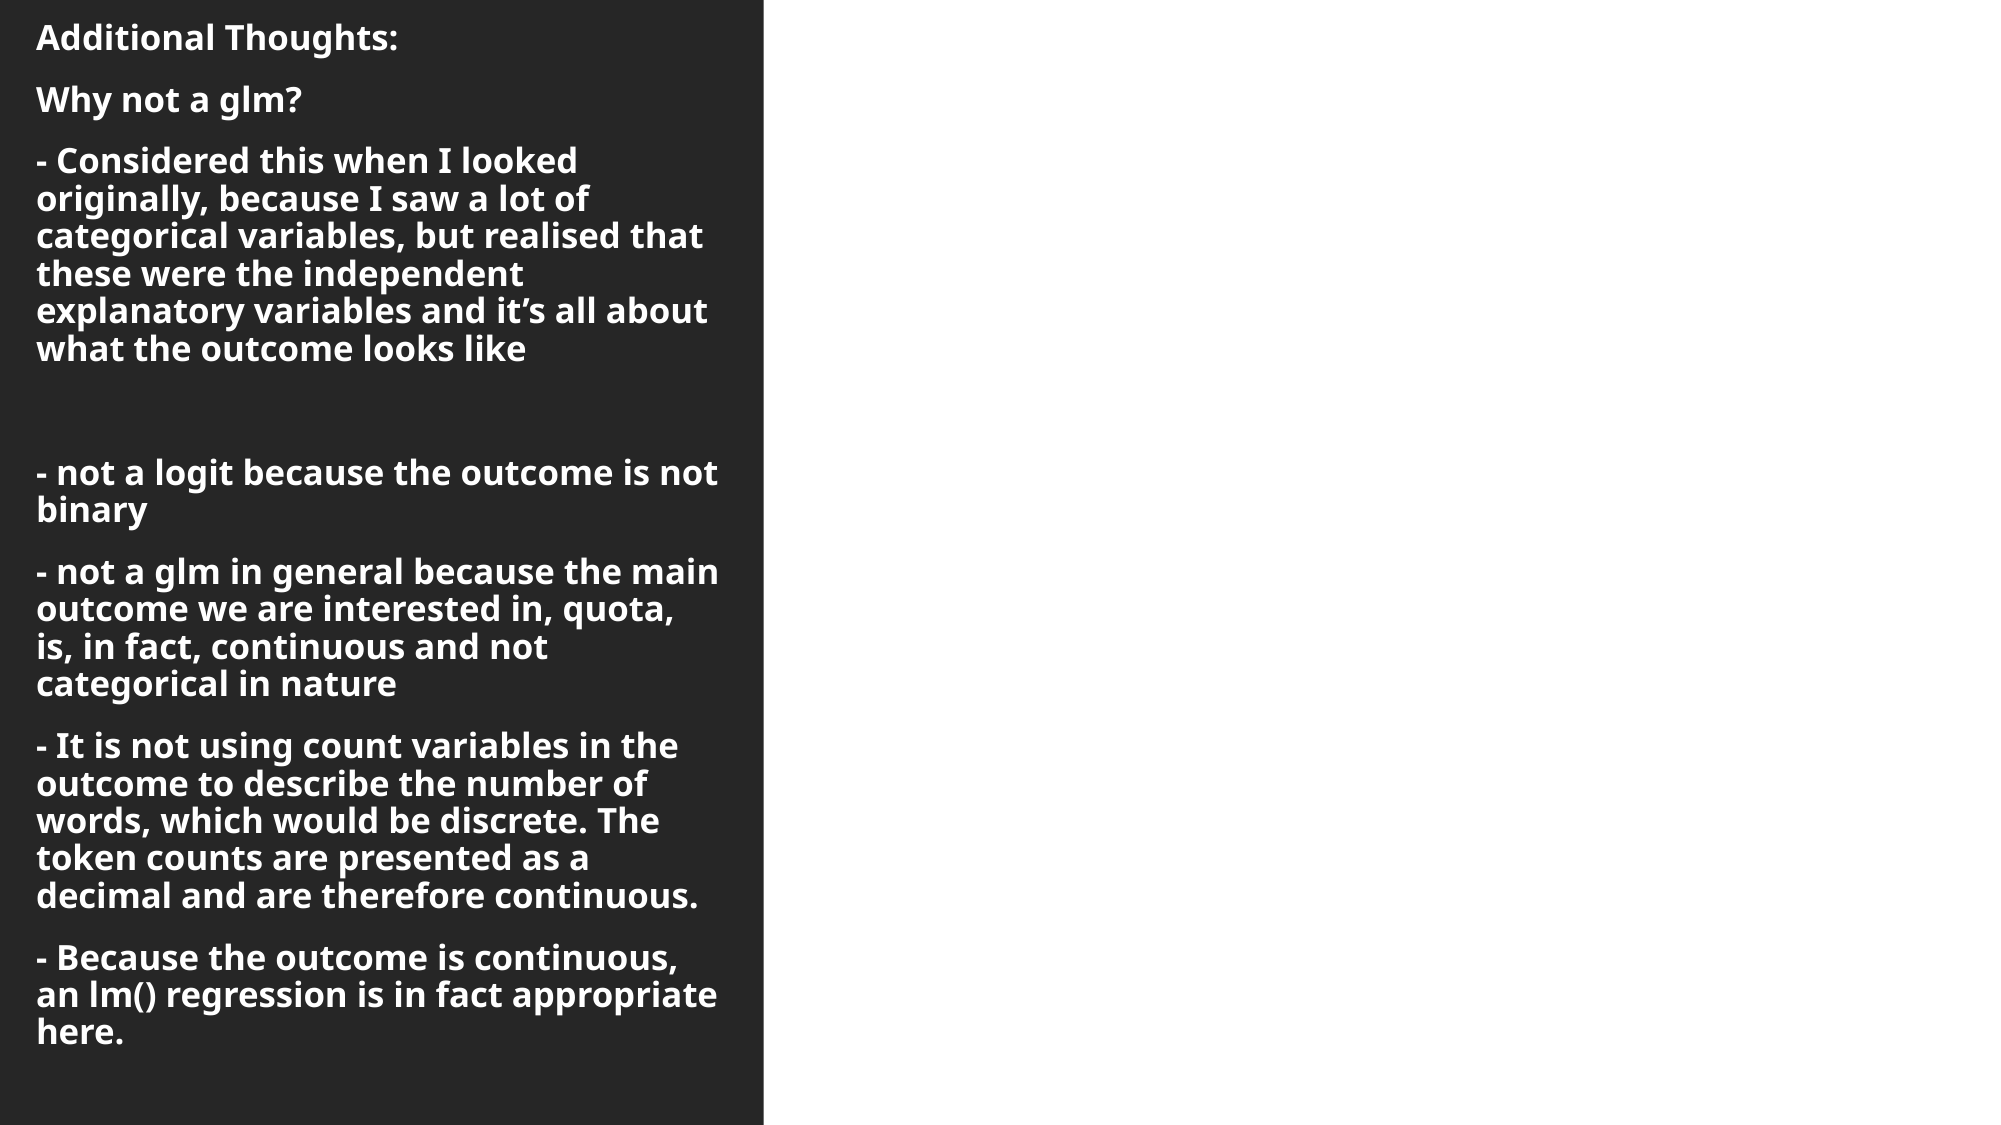

# Additional Thoughts:
Why not a glm?
- Considered this when I looked originally, because I saw a lot of categorical variables, but realised that these were the independent explanatory variables and it’s all about what the outcome looks like
- not a logit because the outcome is not binary
- not a glm in general because the main outcome we are interested in, quota, is, in fact, continuous and not categorical in nature
- It is not using count variables in the outcome to describe the number of words, which would be discrete. The token counts are presented as a decimal and are therefore continuous.
- Because the outcome is continuous, an lm() regression is in fact appropriate here.